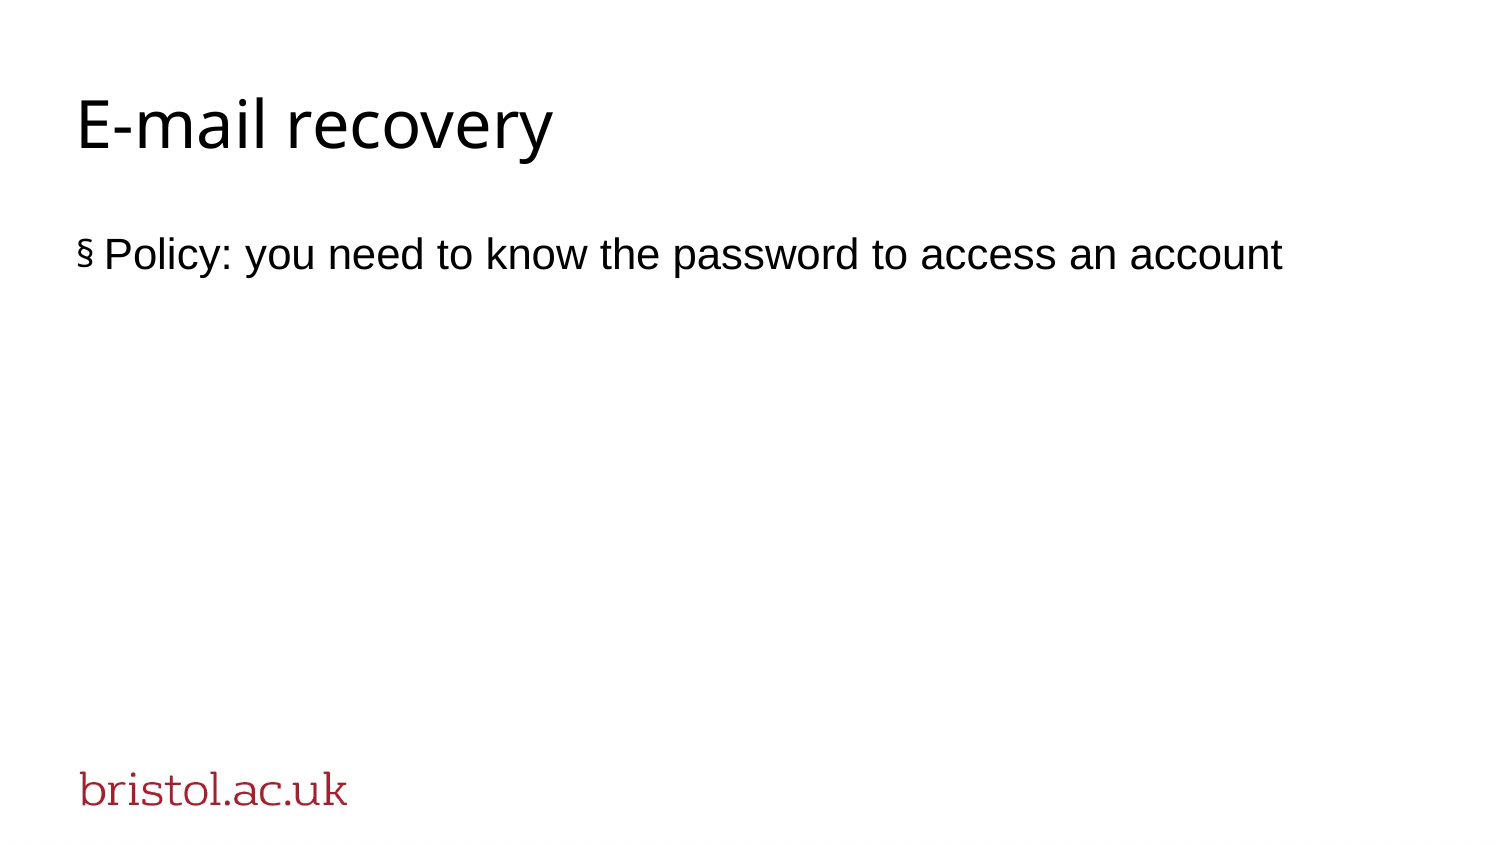

# E-mail recovery
Policy: you need to know the password to access an account